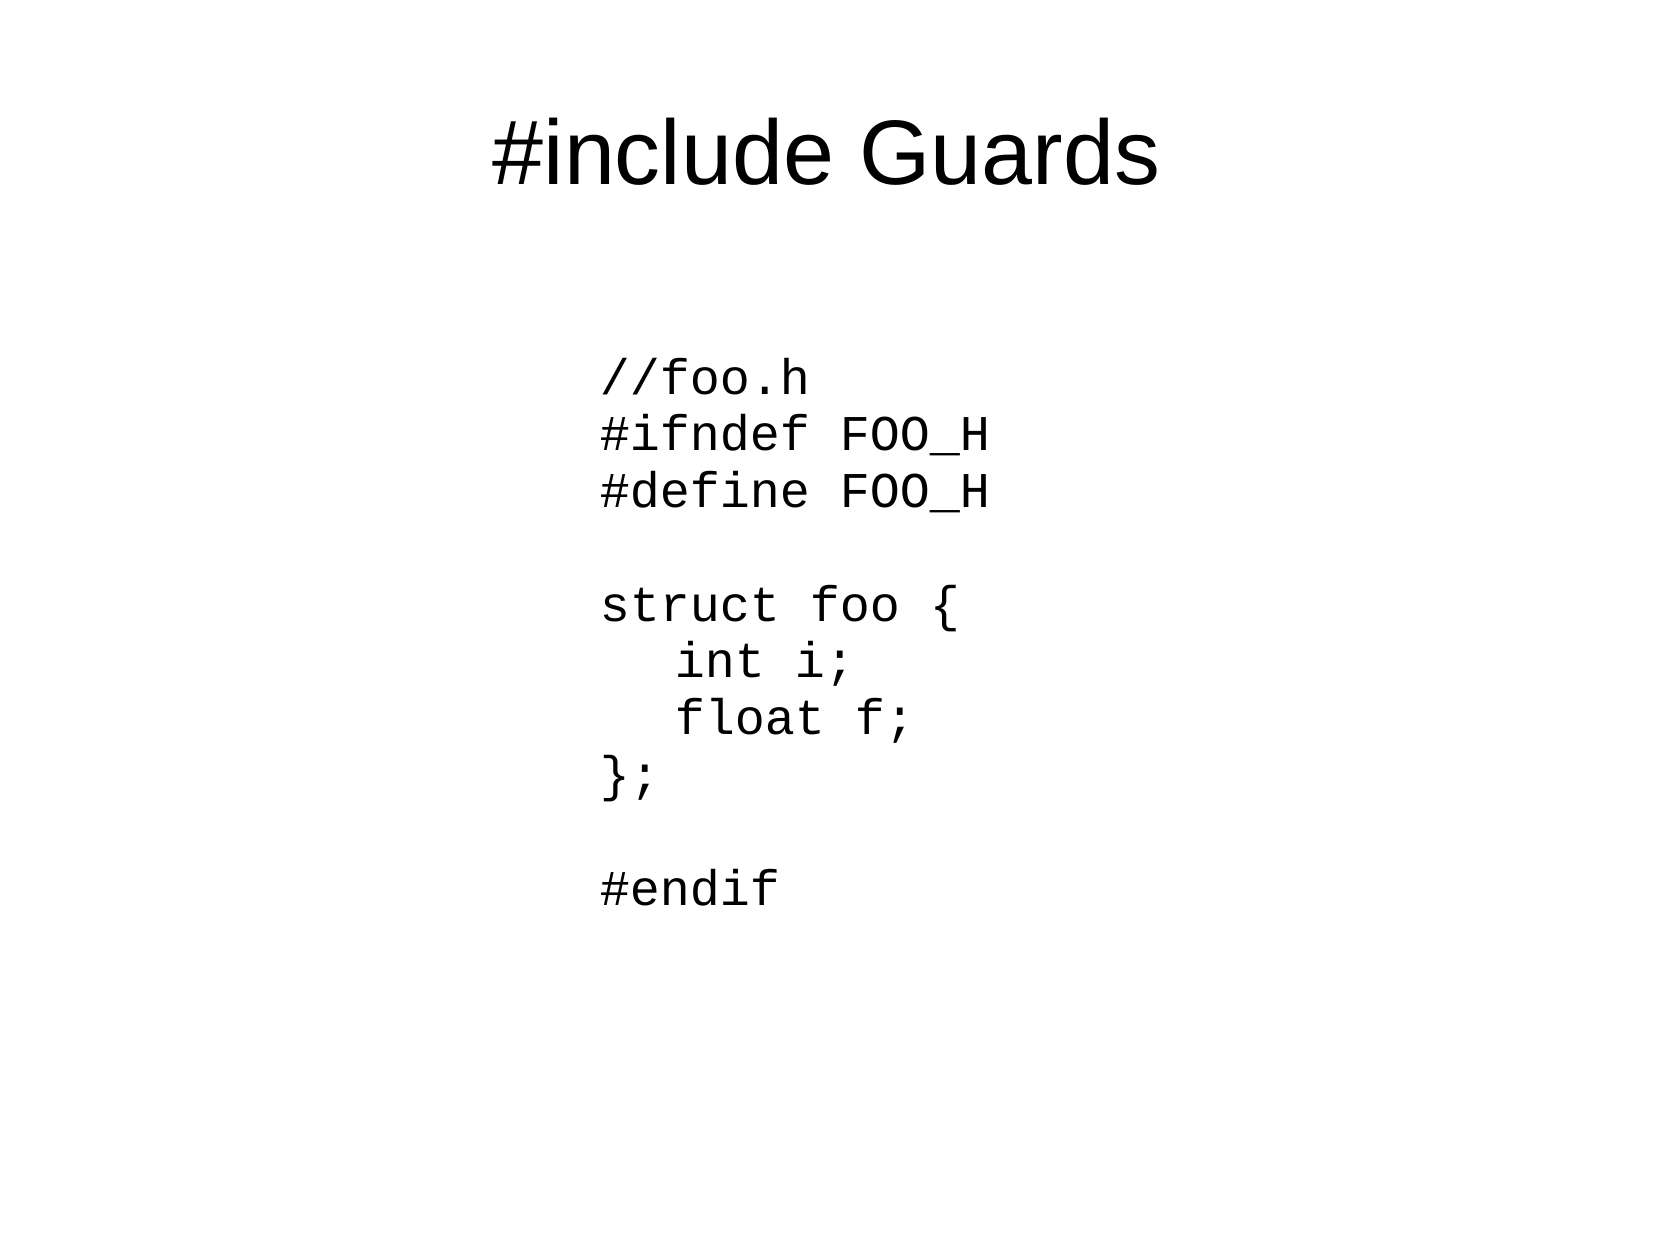

# #include Guards
//foo.h
#ifndef FOO_H
#define FOO_H
struct foo {
	int i;
	float f;
};
#endif